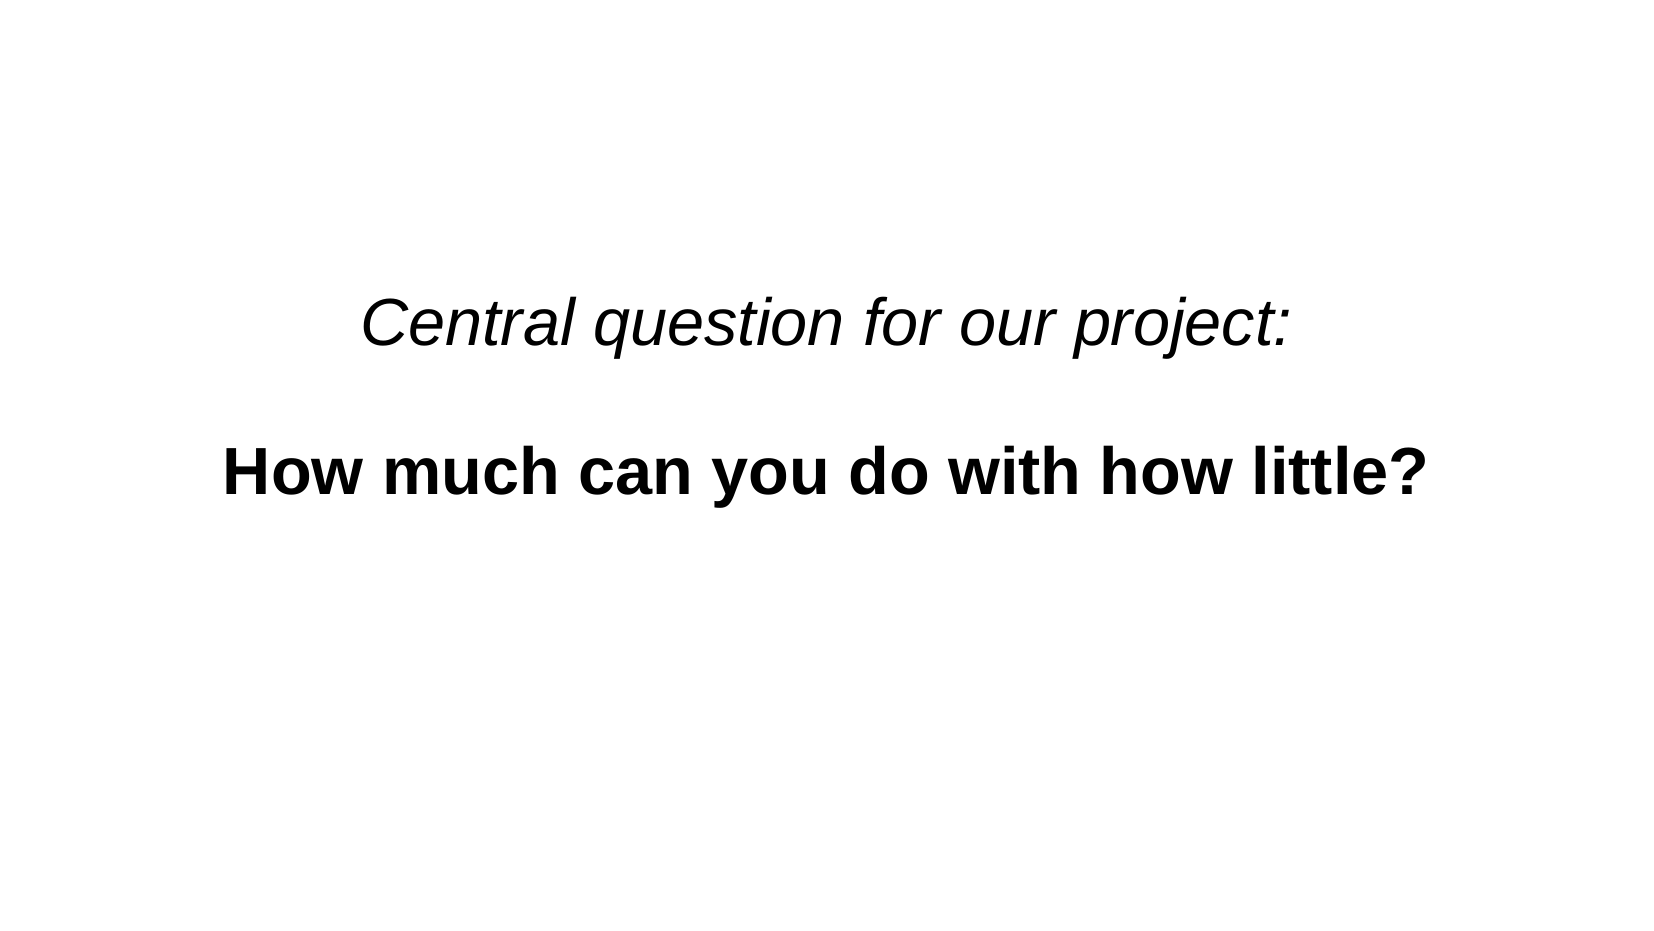

# Central question for our project:
How much can you do with how little?